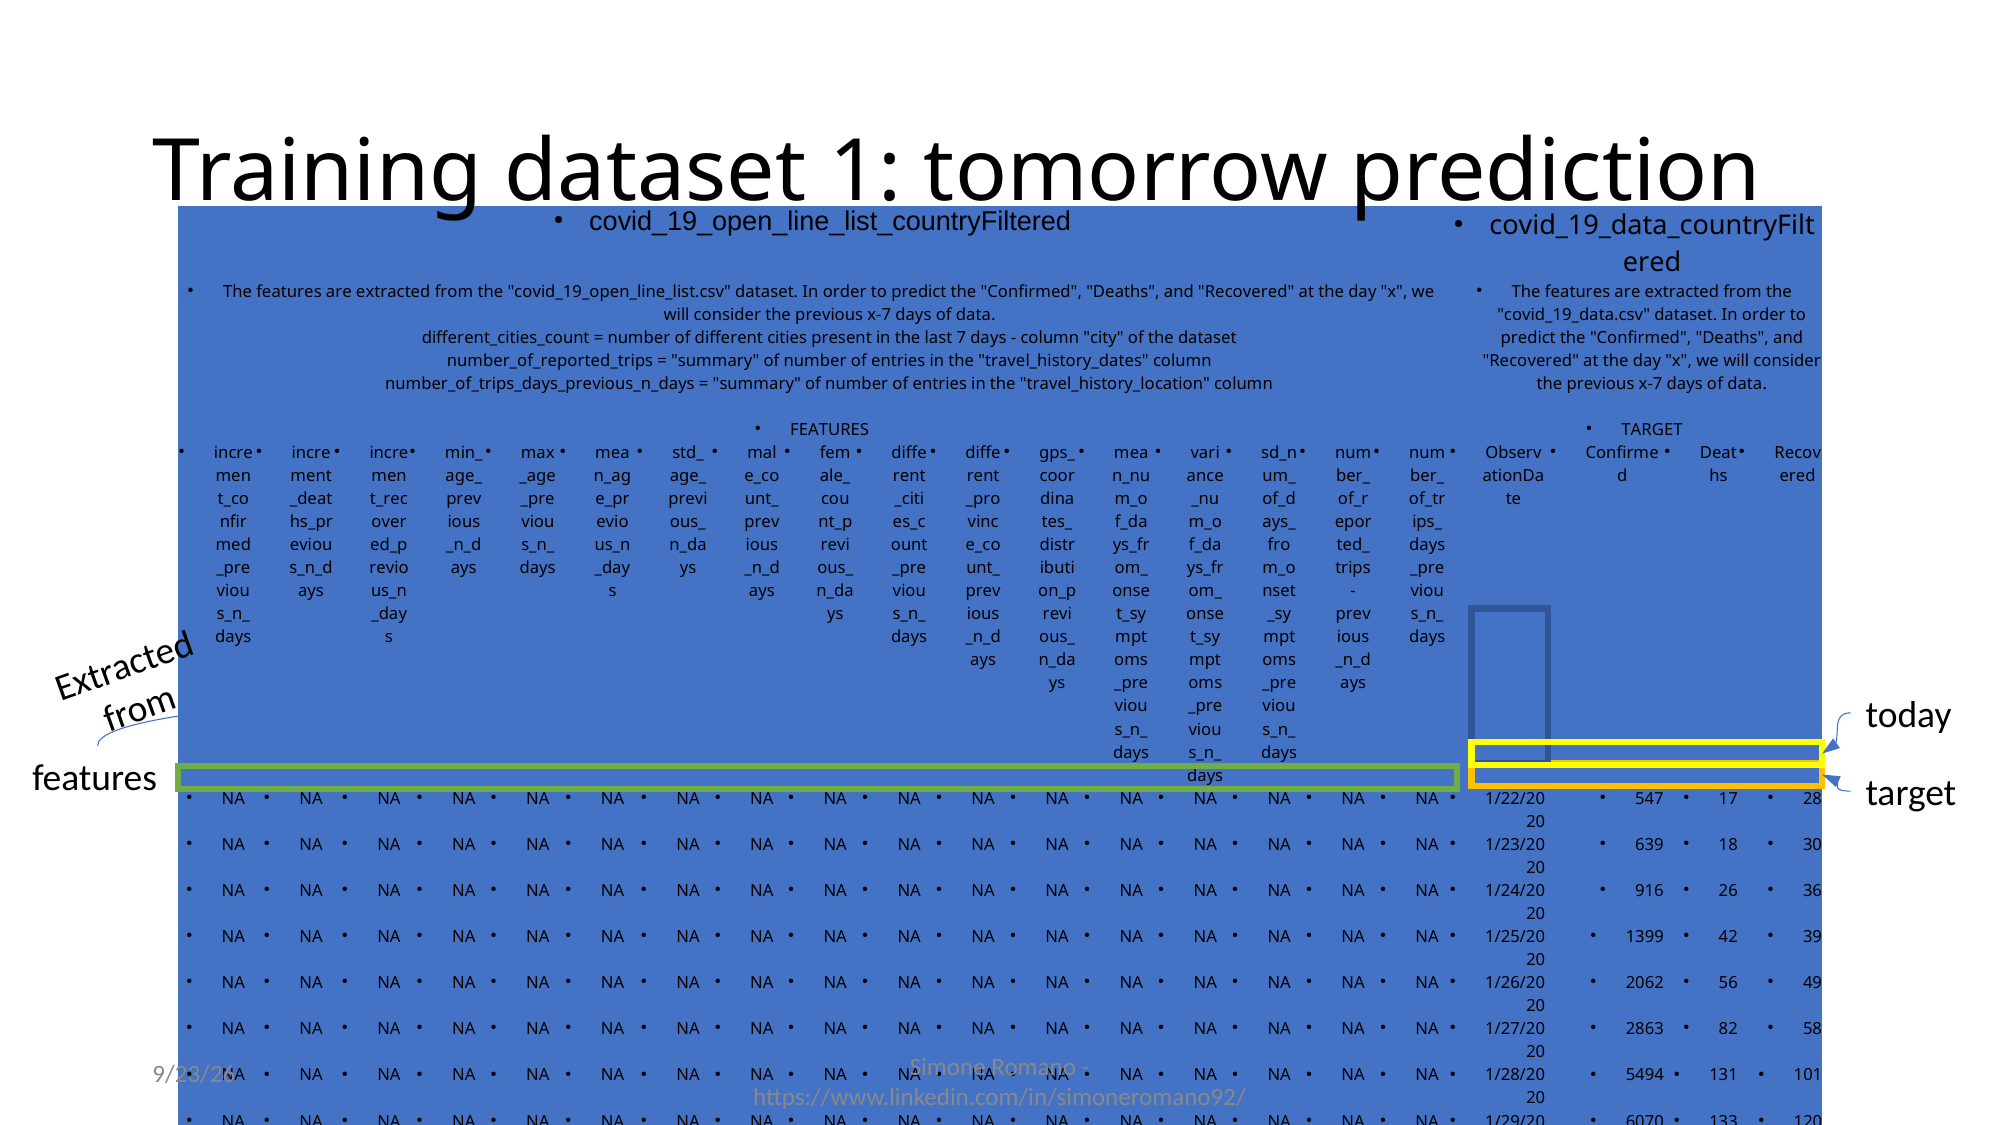

# Training dataset 1: tomorrow prediction
| covid\_19\_open\_line\_list\_countryFiltered | | | | | | | | | | | | | | | | | covid\_19\_data\_countryFiltered | | | |
| --- | --- | --- | --- | --- | --- | --- | --- | --- | --- | --- | --- | --- | --- | --- | --- | --- | --- | --- | --- | --- |
| The features are extracted from the "covid\_19\_open\_line\_list.csv" dataset. In order to predict the "Confirmed", "Deaths", and "Recovered" at the day "x", we will consider the previous x-7 days of data. different\_cities\_count = number of different cities present in the last 7 days - column "city" of the dataset number\_of\_reported\_trips = "summary" of number of entries in the "travel\_history\_dates" column number\_of\_trips\_days\_previous\_n\_days = "summary" of number of entries in the "travel\_history\_location" column | | | | | | | | | | | | | | | | | The features are extracted from the "covid\_19\_data.csv" dataset. In order to predict the "Confirmed", "Deaths", and "Recovered" at the day "x", we will consider the previous x-7 days of data. | | | |
| FEATURES | | | | | | | | | | | | | | | | | TARGET | | | |
| increment\_confirmed\_previous\_n\_days | increment\_deaths\_previous\_n\_days | increment\_recovered\_previous\_n\_days | min\_age\_previous\_n\_days | max\_age\_previous\_n\_days | mean\_age\_previous\_n\_days | std\_age\_previous\_n\_days | male\_count\_previous\_n\_days | female\_count\_previous\_n\_days | different\_cities\_count\_previous\_n\_days | different\_province\_count\_previous\_n\_days | gps\_coordinates\_distribution\_previous\_n\_days | mean\_num\_of\_days\_from\_onset\_symptoms\_previous\_n\_days | variance\_num\_of\_days\_from\_onset\_symptoms\_previous\_n\_days | sd\_num\_of\_days\_from\_onset\_symptoms\_previous\_n\_days | number\_of\_reported\_trips-previous\_n\_days | number\_of\_trips\_days\_previous\_n\_days | ObservationDate | Confirmed | Deaths | Recovered |
| NA | NA | NA | NA | NA | NA | NA | NA | NA | NA | NA | NA | NA | NA | NA | NA | NA | 1/22/2020 | 547 | 17 | 28 |
| NA | NA | NA | NA | NA | NA | NA | NA | NA | NA | NA | NA | NA | NA | NA | NA | NA | 1/23/2020 | 639 | 18 | 30 |
| NA | NA | NA | NA | NA | NA | NA | NA | NA | NA | NA | NA | NA | NA | NA | NA | NA | 1/24/2020 | 916 | 26 | 36 |
| NA | NA | NA | NA | NA | NA | NA | NA | NA | NA | NA | NA | NA | NA | NA | NA | NA | 1/25/2020 | 1399 | 42 | 39 |
| NA | NA | NA | NA | NA | NA | NA | NA | NA | NA | NA | NA | NA | NA | NA | NA | NA | 1/26/2020 | 2062 | 56 | 49 |
| NA | NA | NA | NA | NA | NA | NA | NA | NA | NA | NA | NA | NA | NA | NA | NA | NA | 1/27/2020 | 2863 | 82 | 58 |
| NA | NA | NA | NA | NA | NA | NA | NA | NA | NA | NA | NA | NA | NA | NA | NA | NA | 1/28/2020 | 5494 | 131 | 101 |
| NA | NA | NA | NA | NA | NA | NA | NA | NA | NA | NA | NA | NA | NA | NA | NA | NA | 1/29/2020 | 6070 | 133 | 120 |
| NA | NA | NA | NA | NA | NA | NA | NA | NA | NA | NA | NA | NA | NA | NA | NA | NA | 1/30/2020 | 8124 | 171 | 135 |
| NA | NA | NA | NA | NA | NA | NA | NA | NA | NA | NA | NA | NA | NA | NA | NA | NA | 1/31/2020 | 9783 | 213 | 214 |
| NA | NA | NA | NA | NA | NA | NA | NA | NA | NA | NA | NA | NA | NA | NA | NA | NA | 2/1/2020 | 11871 | 259 | 275 |
| NA | NA | NA | NA | NA | NA | NA | NA | NA | NA | NA | NA | NA | NA | NA | NA | NA | 2/2/2020 | 16607 | 361 | 463 |
| NA | NA | NA | NA | NA | NA | NA | NA | NA | NA | NA | NA | NA | NA | NA | NA | NA | 2/3/2020 | 19693 | 425 | 614 |
| NA | NA | NA | NA | NA | NA | NA | NA | NA | NA | NA | NA | NA | NA | NA | NA | NA | 2/4/2020 | 23680 | 490 | 843 |
| NA | NA | NA | NA | NA | NA | NA | NA | NA | NA | NA | NA | NA | NA | NA | NA | NA | 2/5/2020 | 27409 | 562 | 1115 |
| NA | NA | NA | NA | NA | NA | NA | NA | NA | NA | NA | NA | NA | NA | NA | NA | NA | 2/6/2020 | 30553 | 632 | 1476 |
Extracted from
today
features
target
Simone Romano - https://www.linkedin.com/in/simoneromano92/